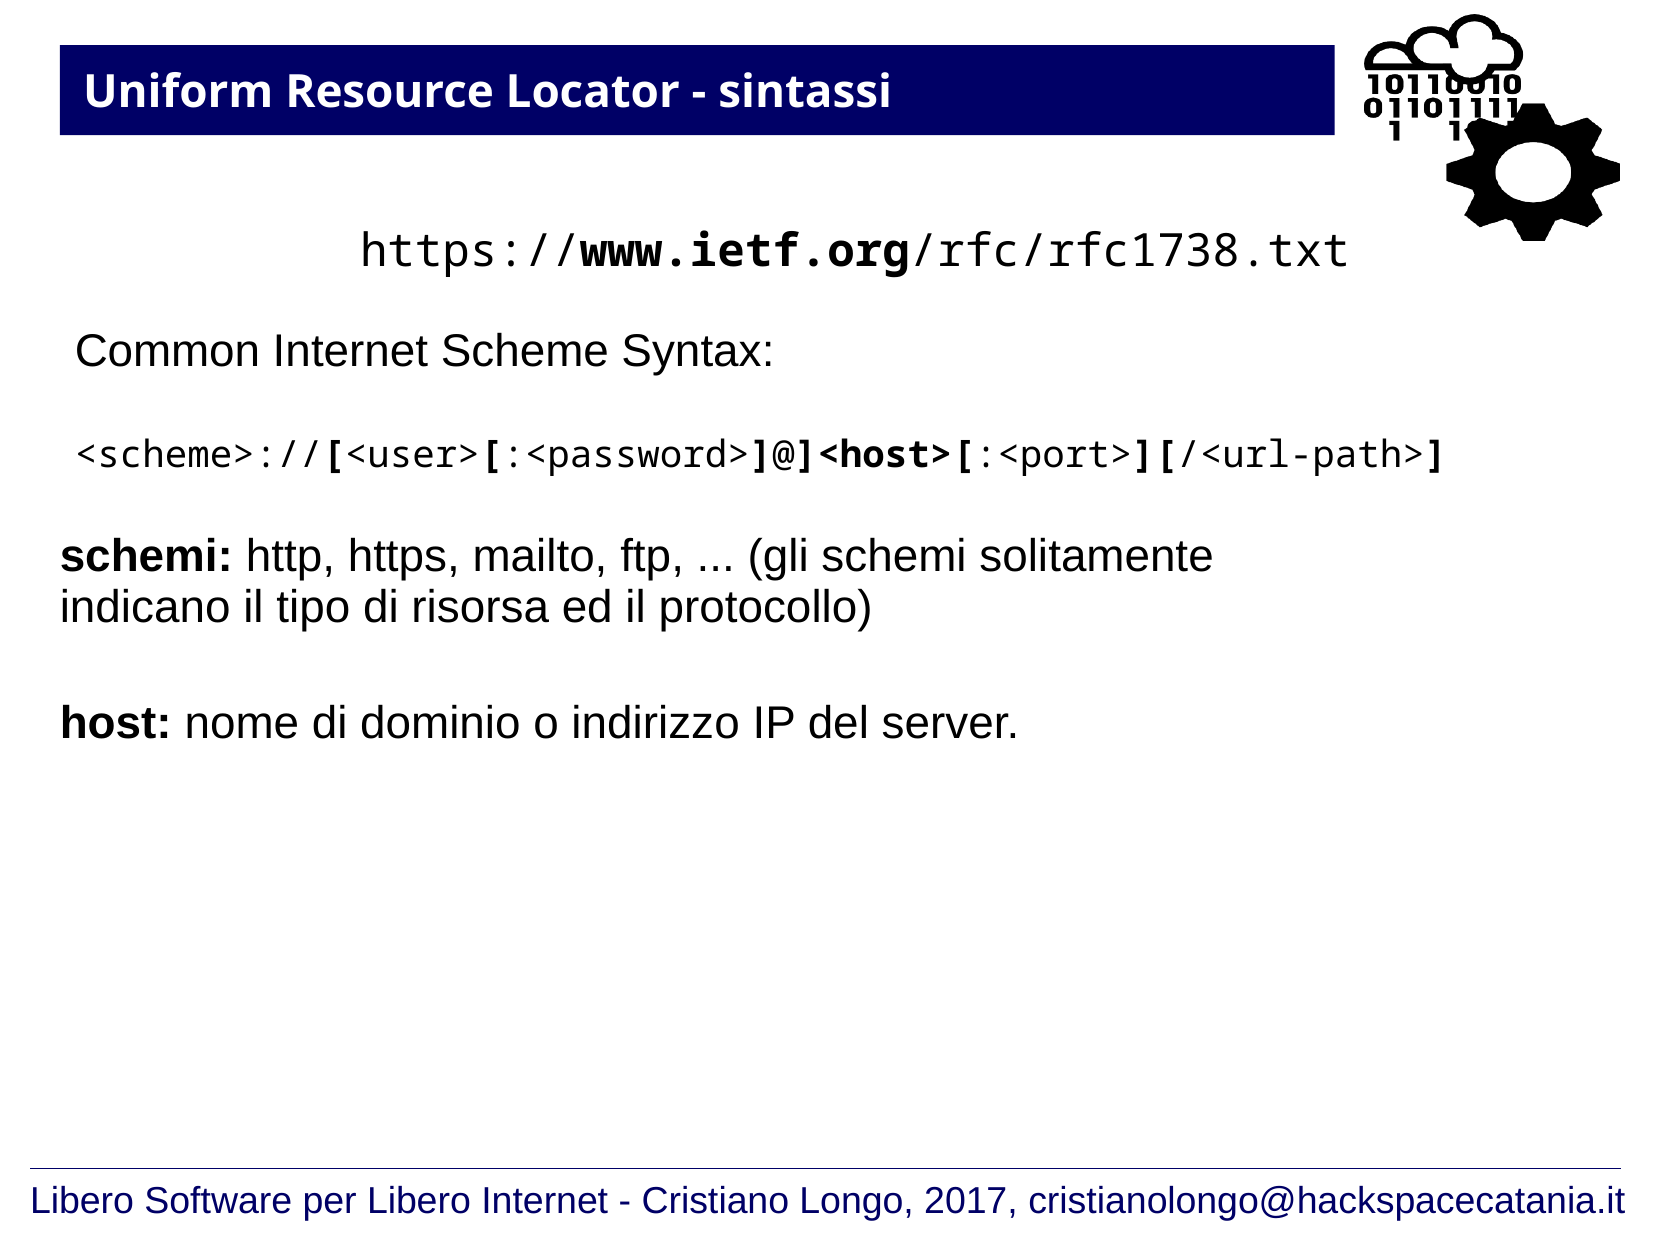

# Uniform Resource Locator - sintassi
https://www.ietf.org/rfc/rfc1738.txt
Common Internet Scheme Syntax:
<scheme>://[<user>[:<password>]@]<host>[:<port>][/<url-path>]
schemi: http, https, mailto, ftp, ... (gli schemi solitamente indicano il tipo di risorsa ed il protocollo)
host: nome di dominio o indirizzo IP del server.
Libero Software per Libero Internet - Cristiano Longo, 2017, cristianolongo@hackspacecatania.it